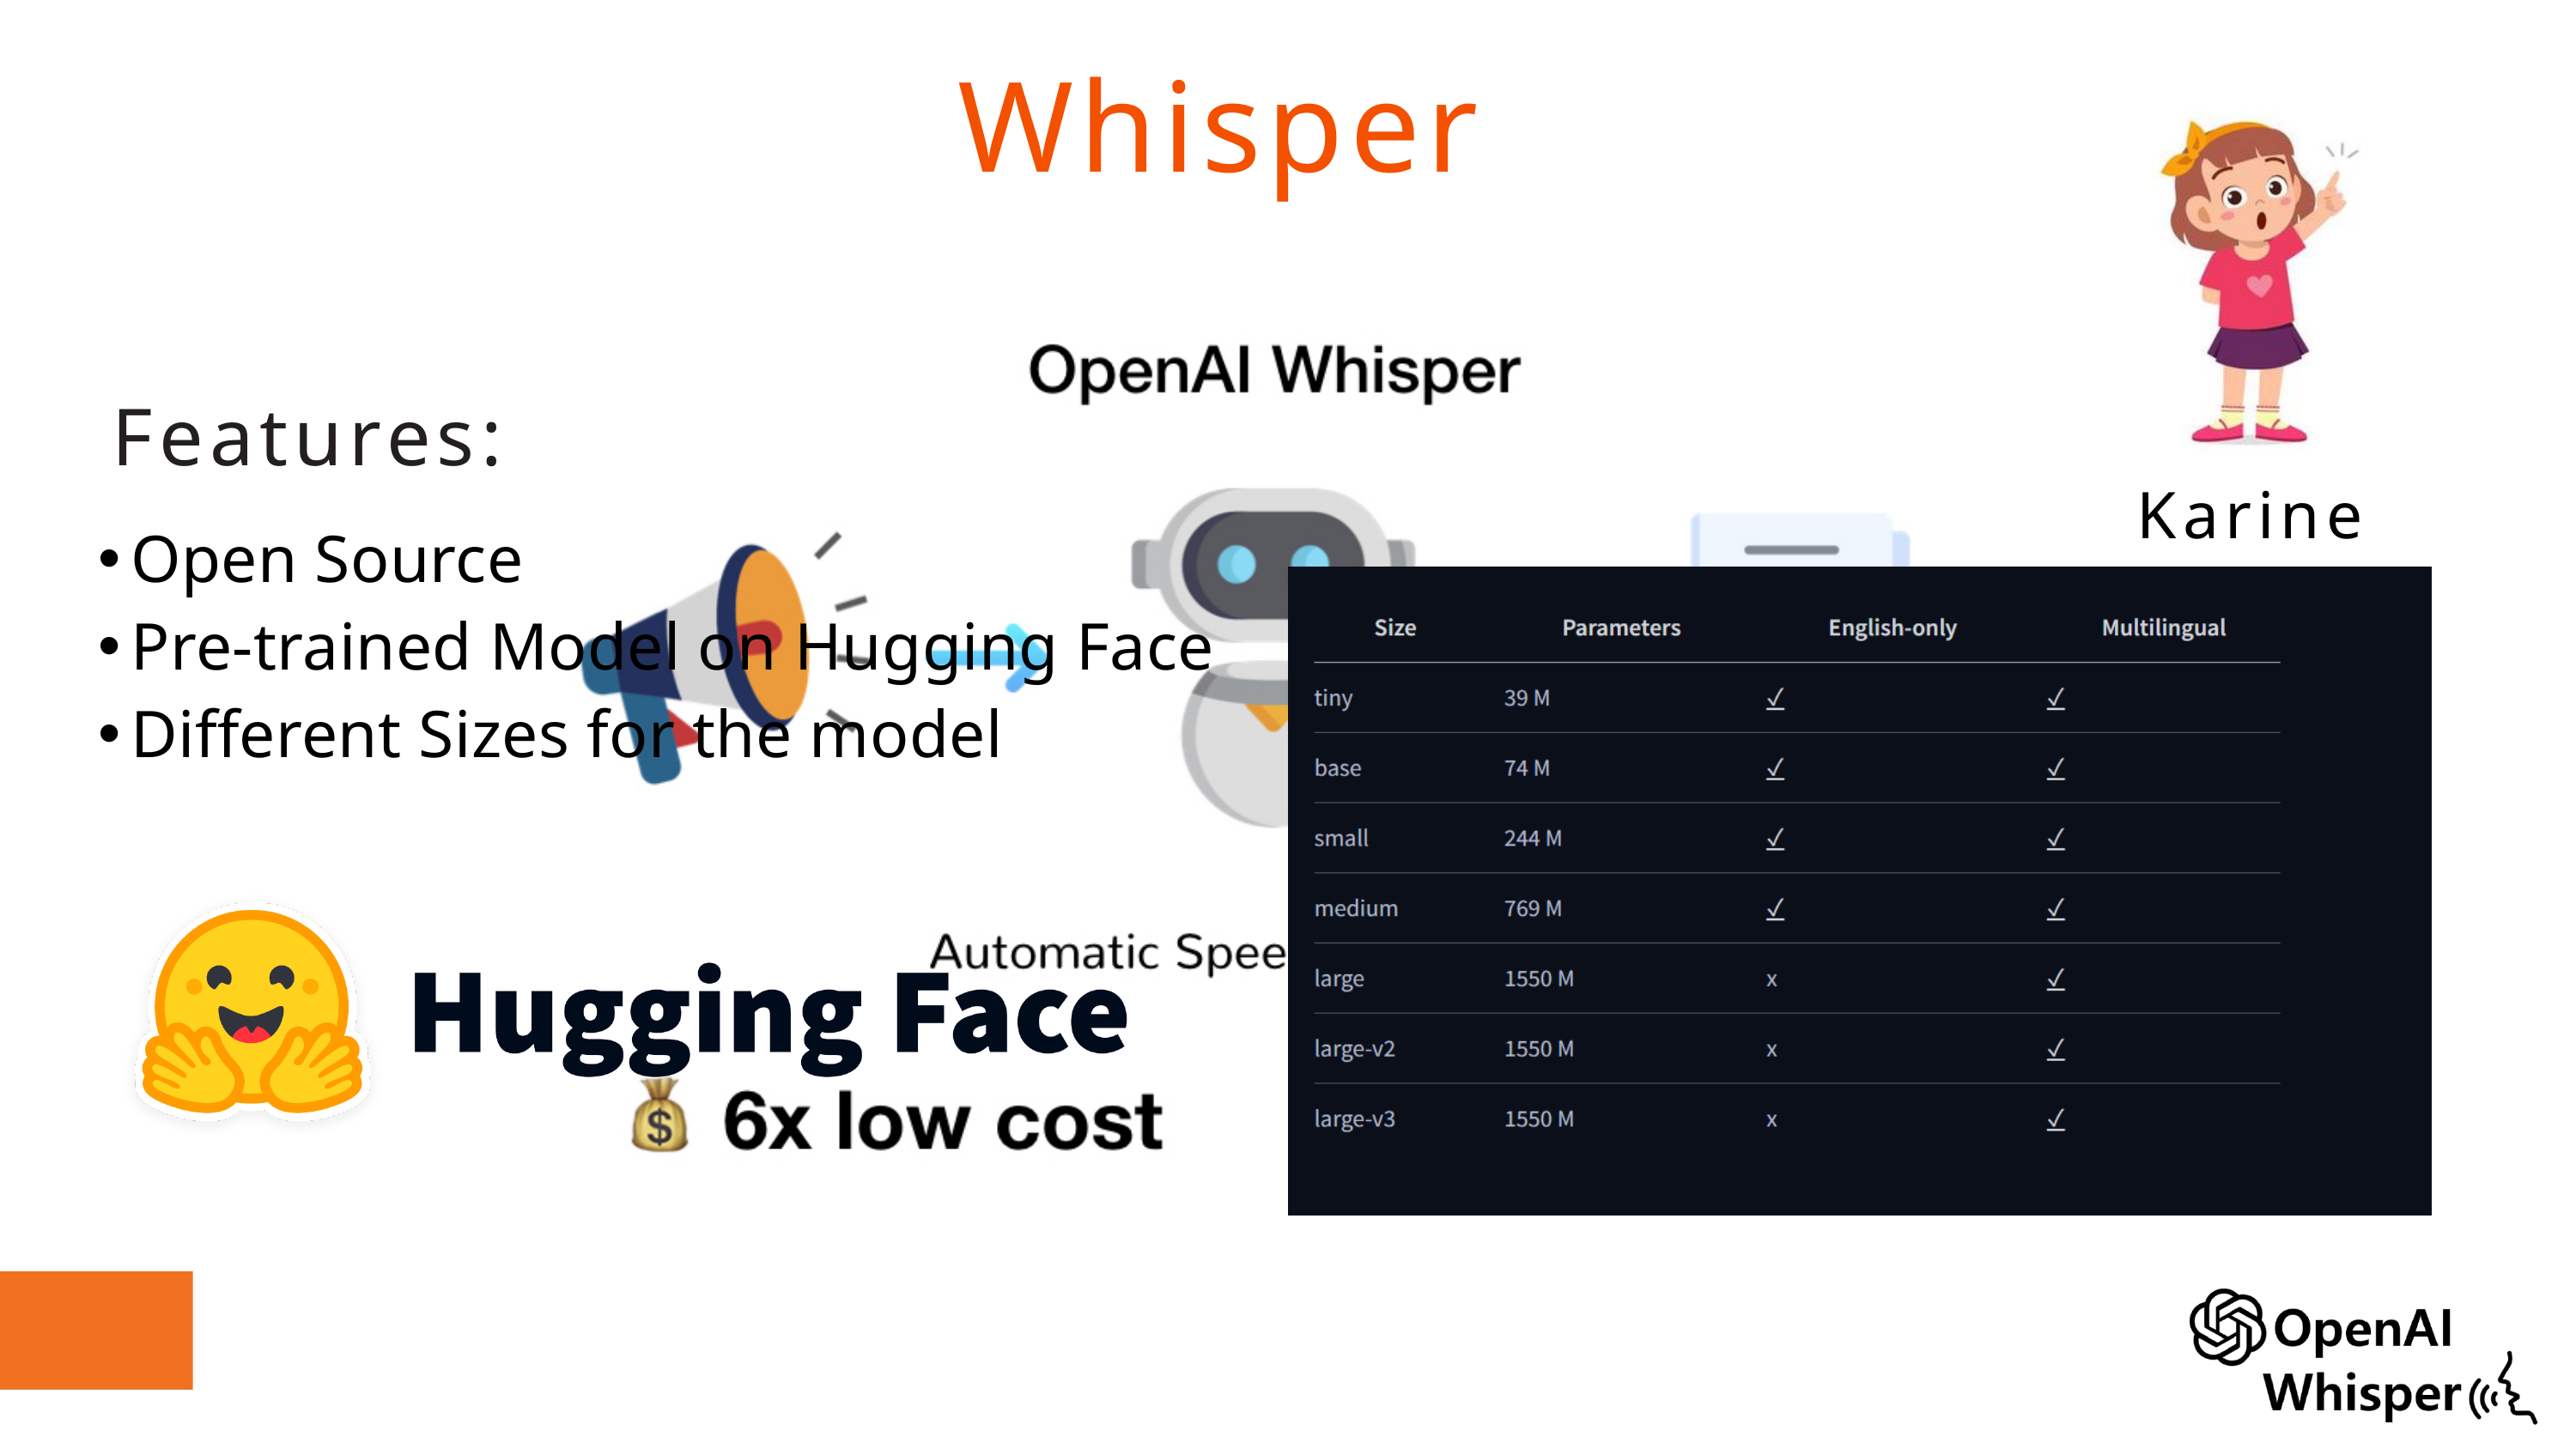

Whisper
Features:
Karine
Open Source
Pre-trained Model on Hugging Face
Different Sizes for the model